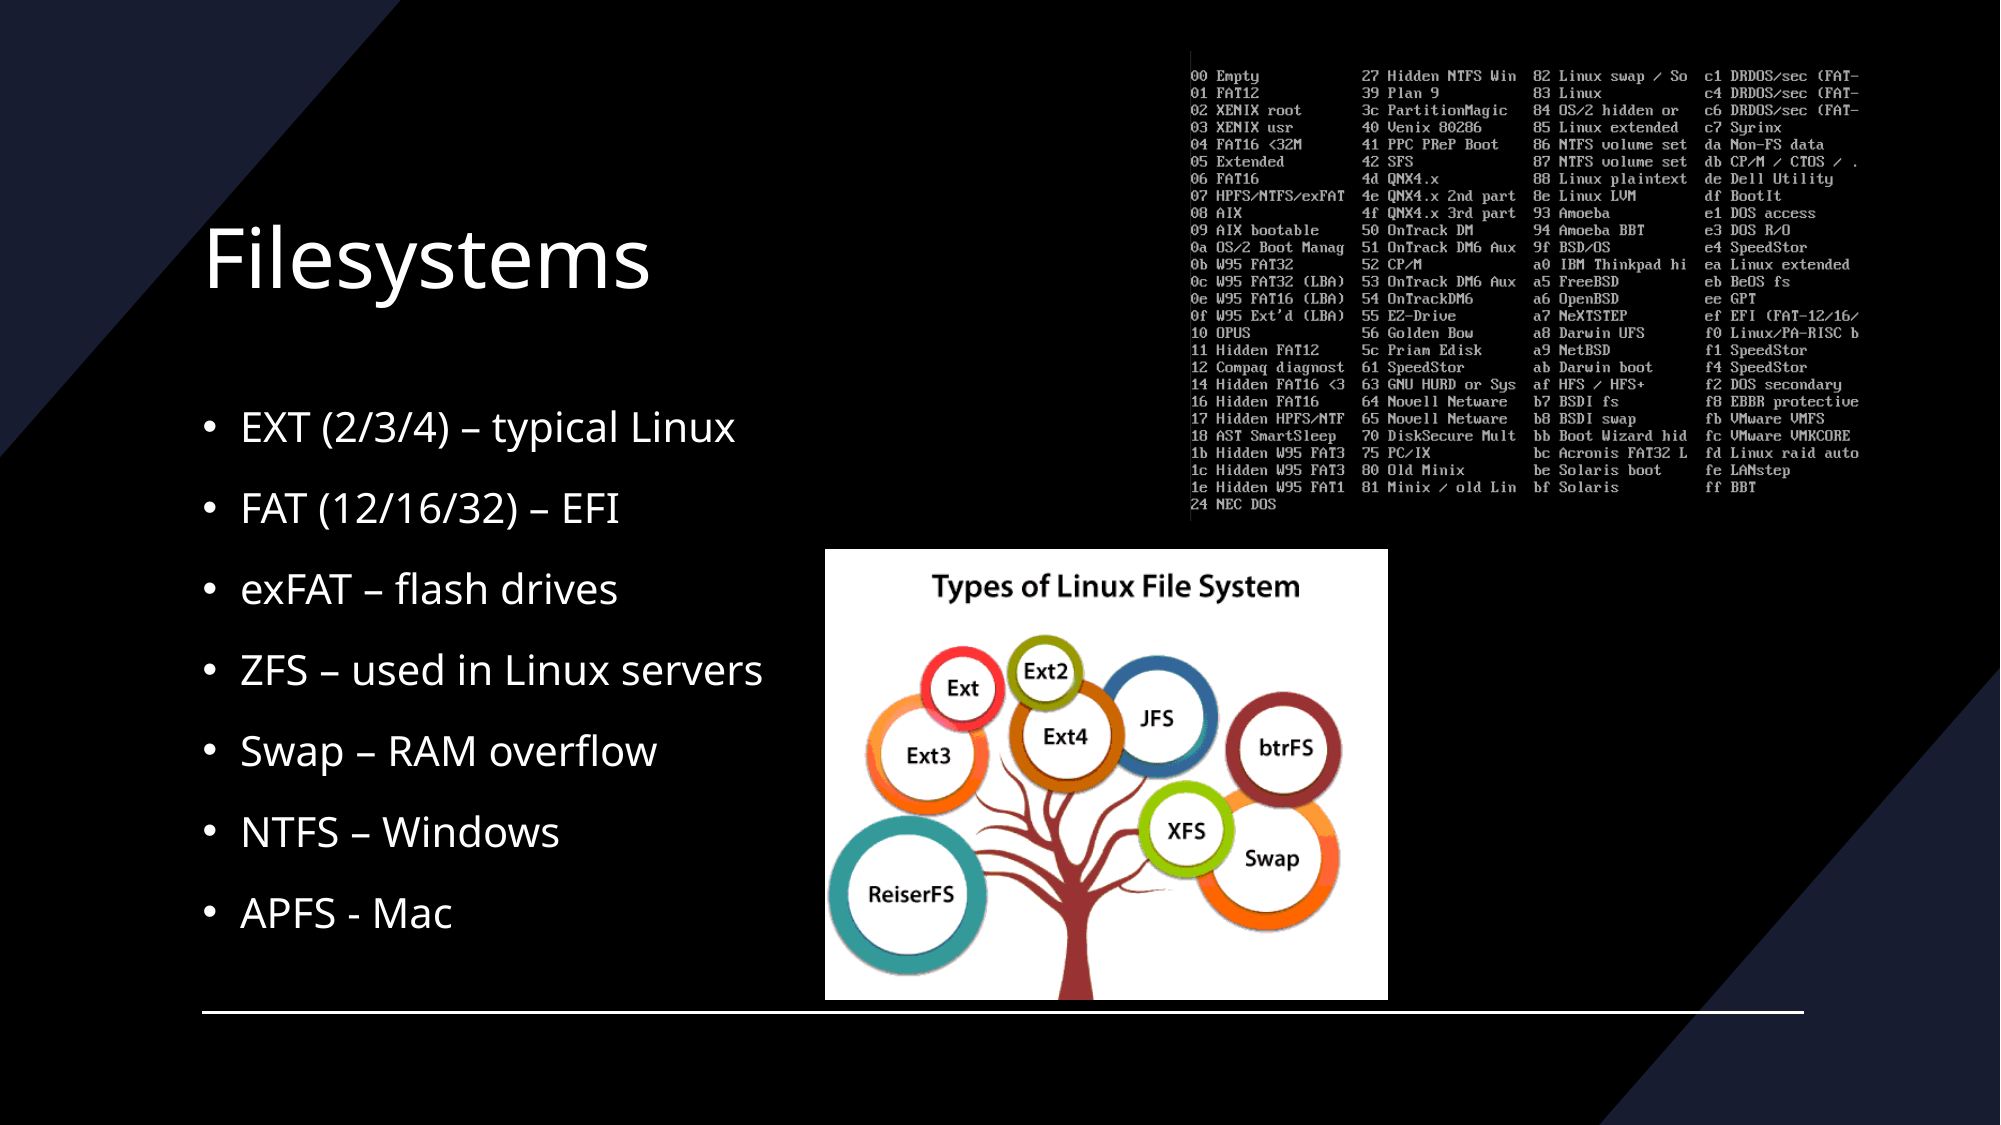

# Filesystems
EXT (2/3/4) – typical Linux
FAT (12/16/32) – EFI
exFAT – flash drives
ZFS – used in Linux servers
Swap – RAM overflow
NTFS – Windows
APFS - Mac